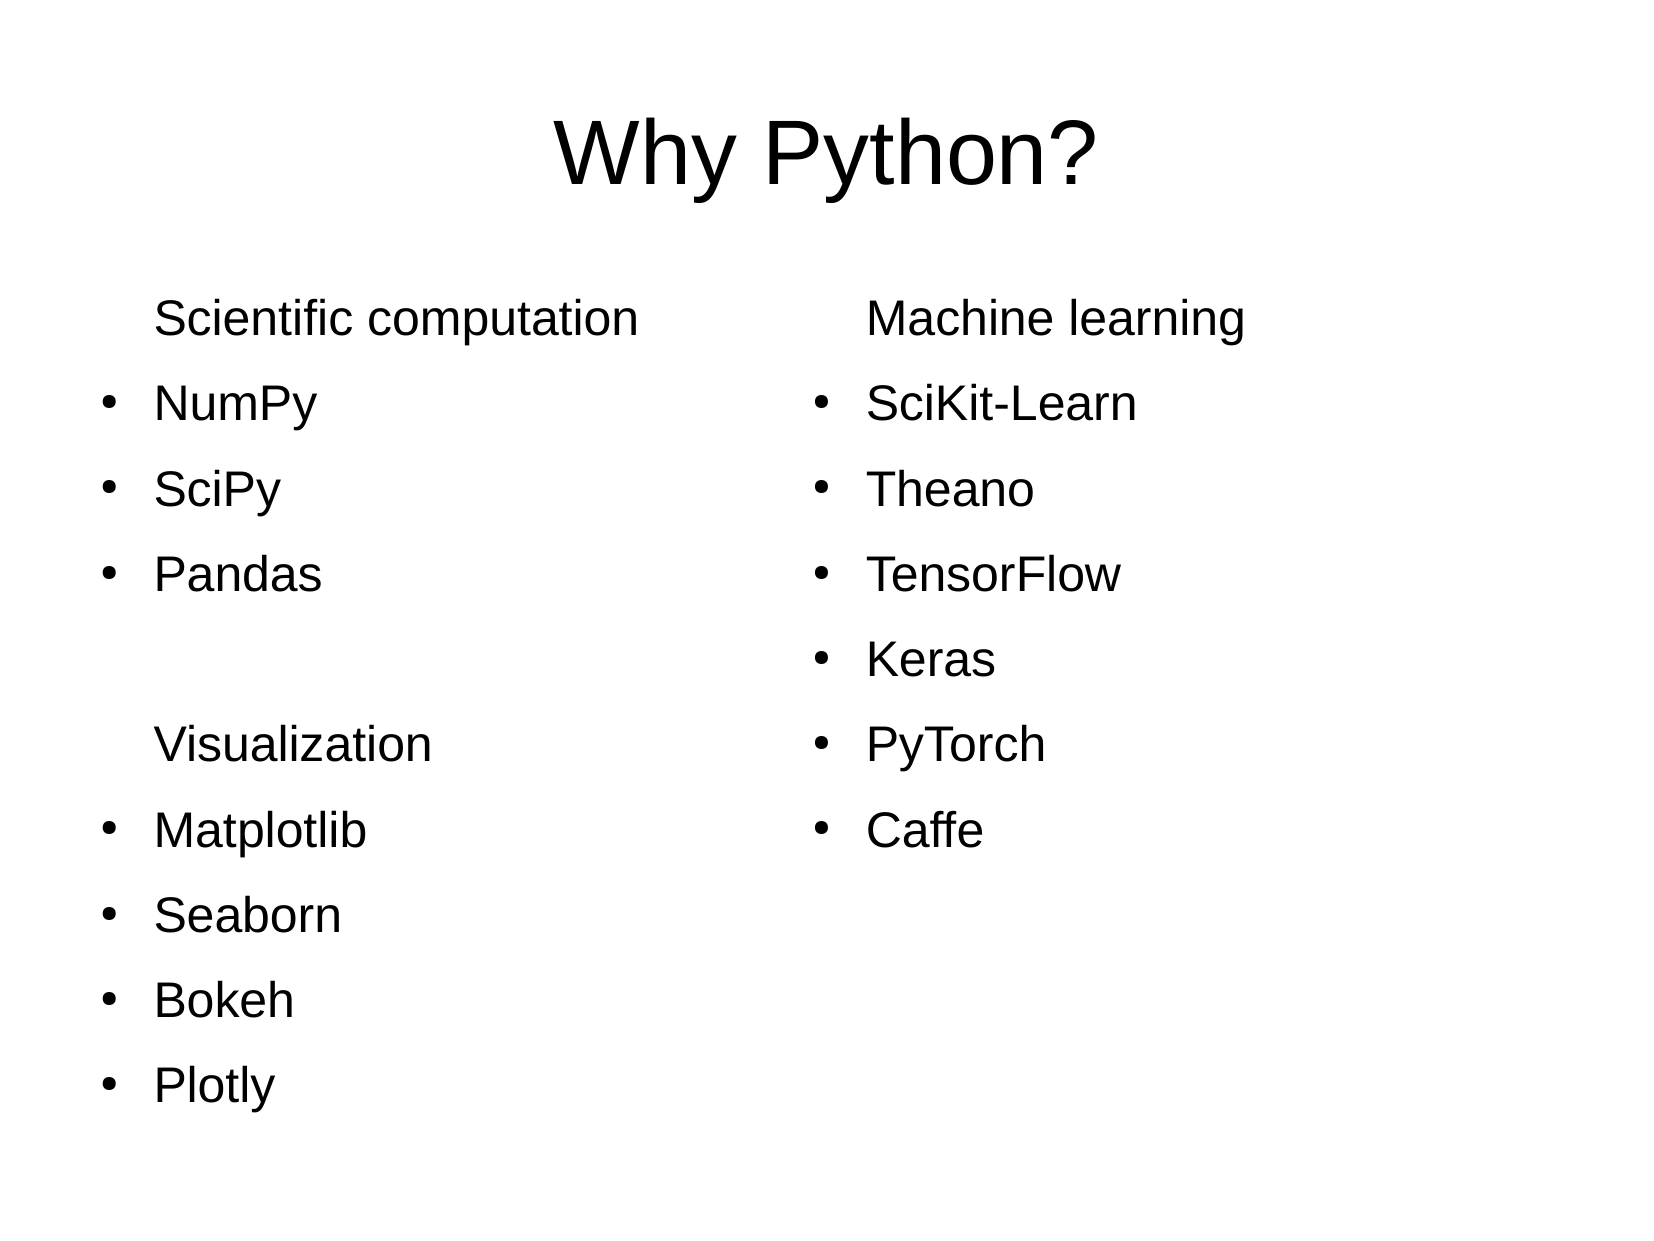

# Why Python?
Scientific computation
NumPy
SciPy
Pandas
Visualization
Matplotlib
Seaborn
Bokeh
Plotly
Machine learning
SciKit-Learn
Theano
TensorFlow
Keras
PyTorch
Caffe